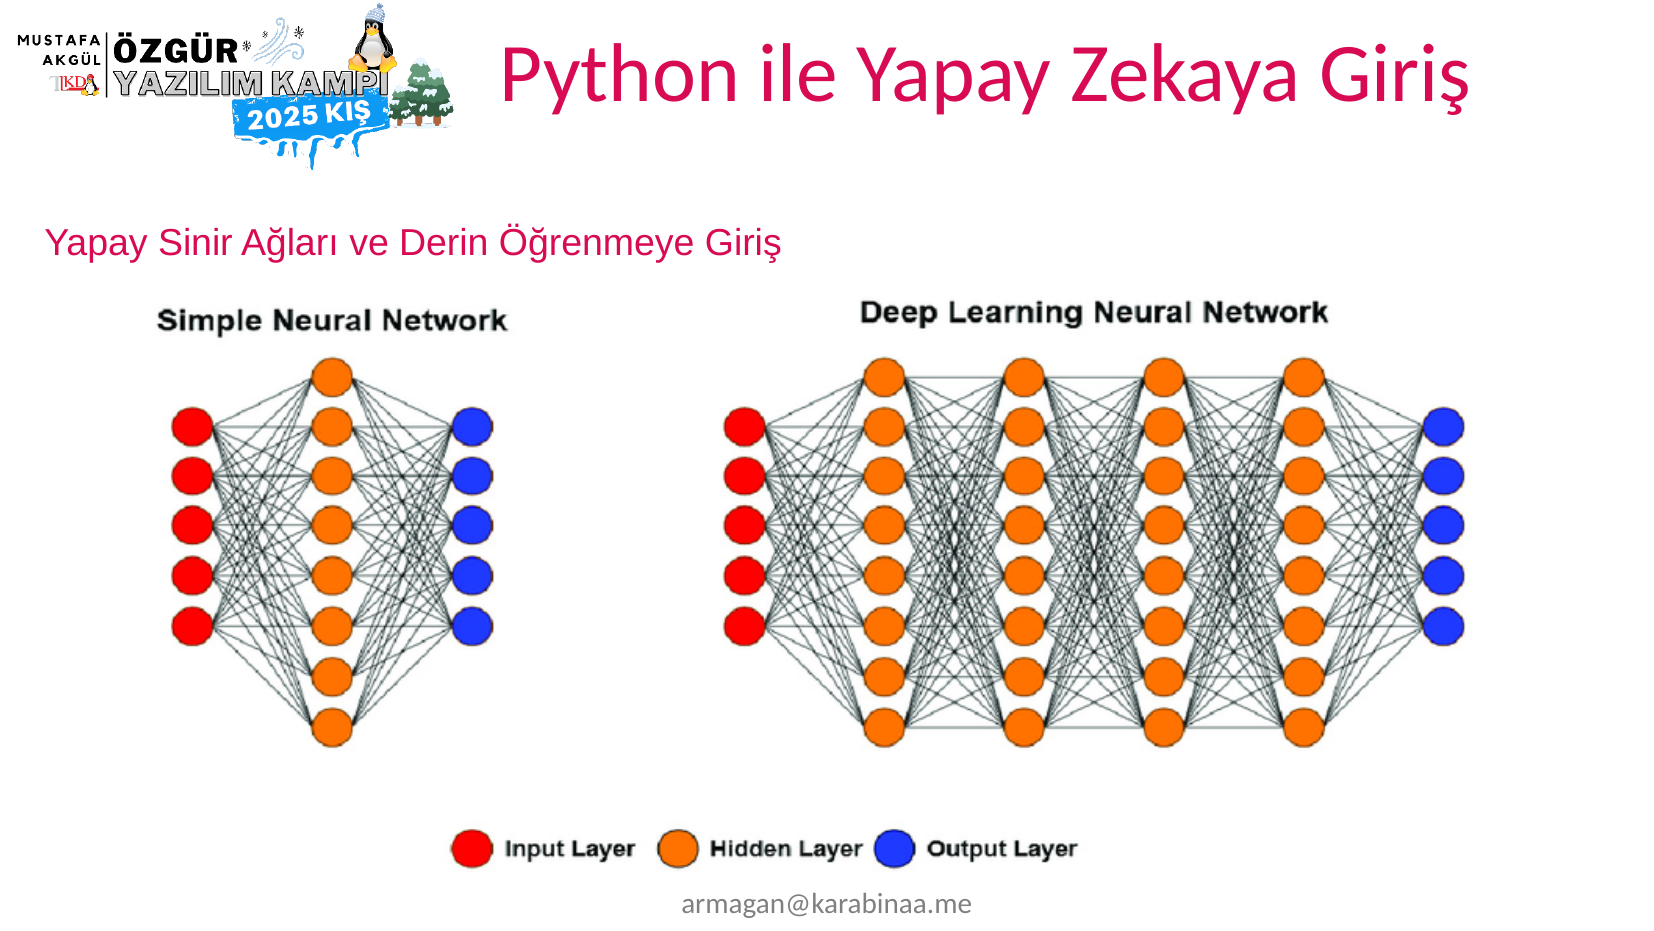

Python ile Yapay Zekaya Giriş
Yapay Sinir Ağları ve Derin Öğrenmeye Giriş
armagan@karabinaa.me